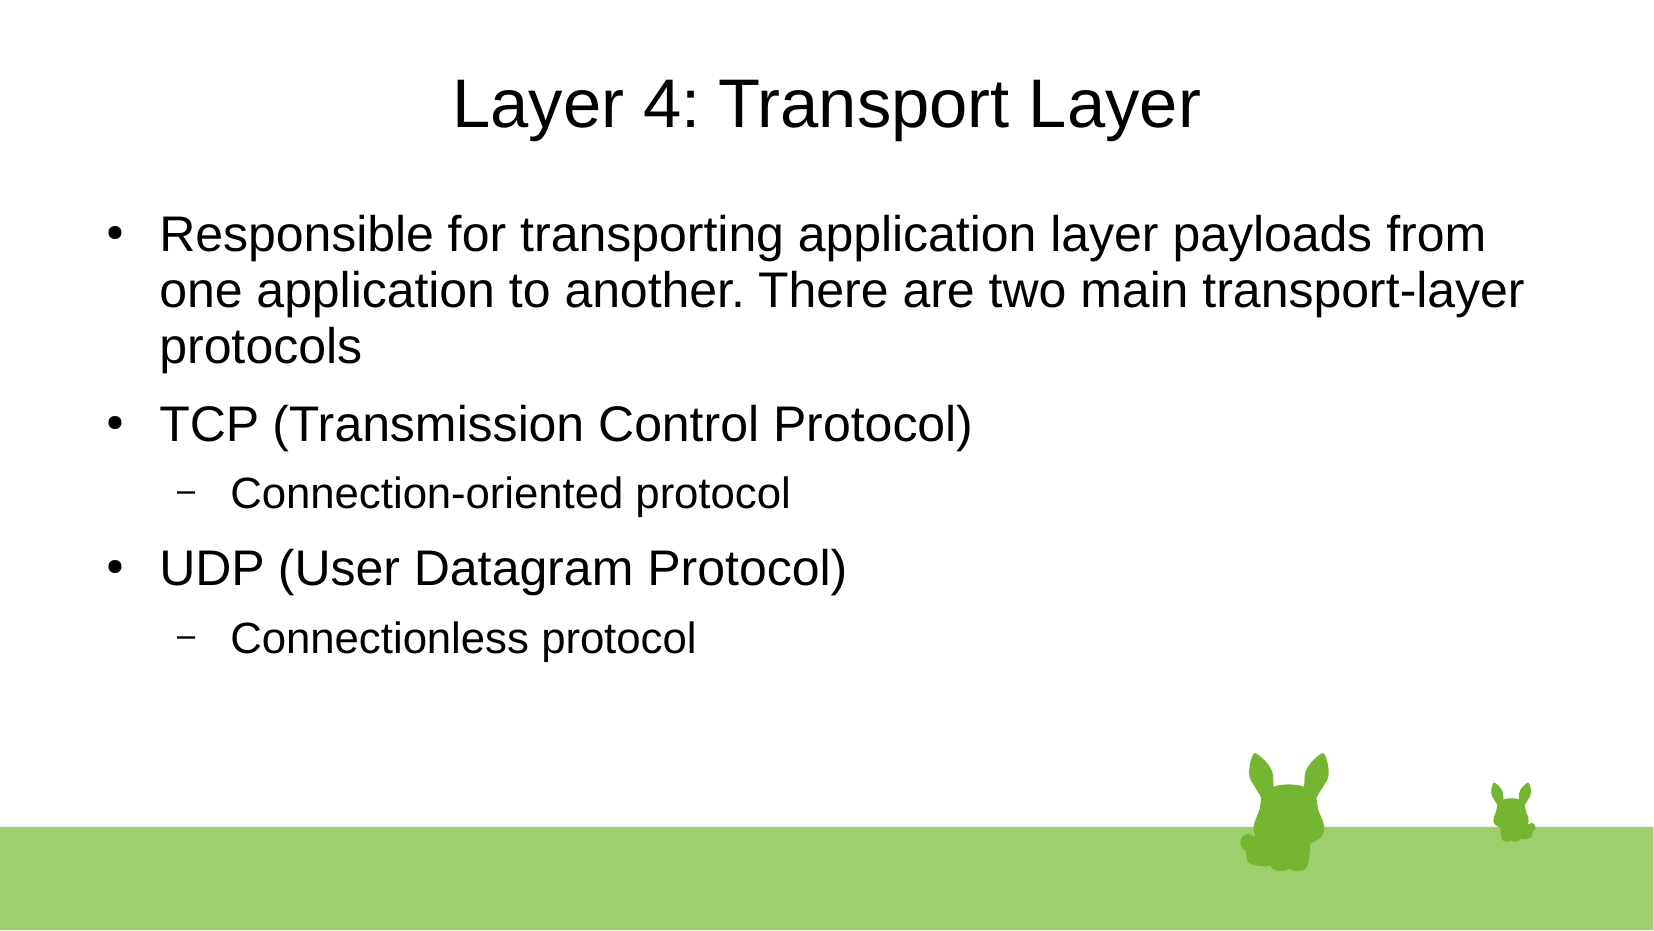

# Layer 4: Transport Layer
Responsible for transporting application layer payloads from one application to another. There are two main transport-layer protocols
TCP (Transmission Control Protocol)
Connection-oriented protocol
UDP (User Datagram Protocol)
Connectionless protocol